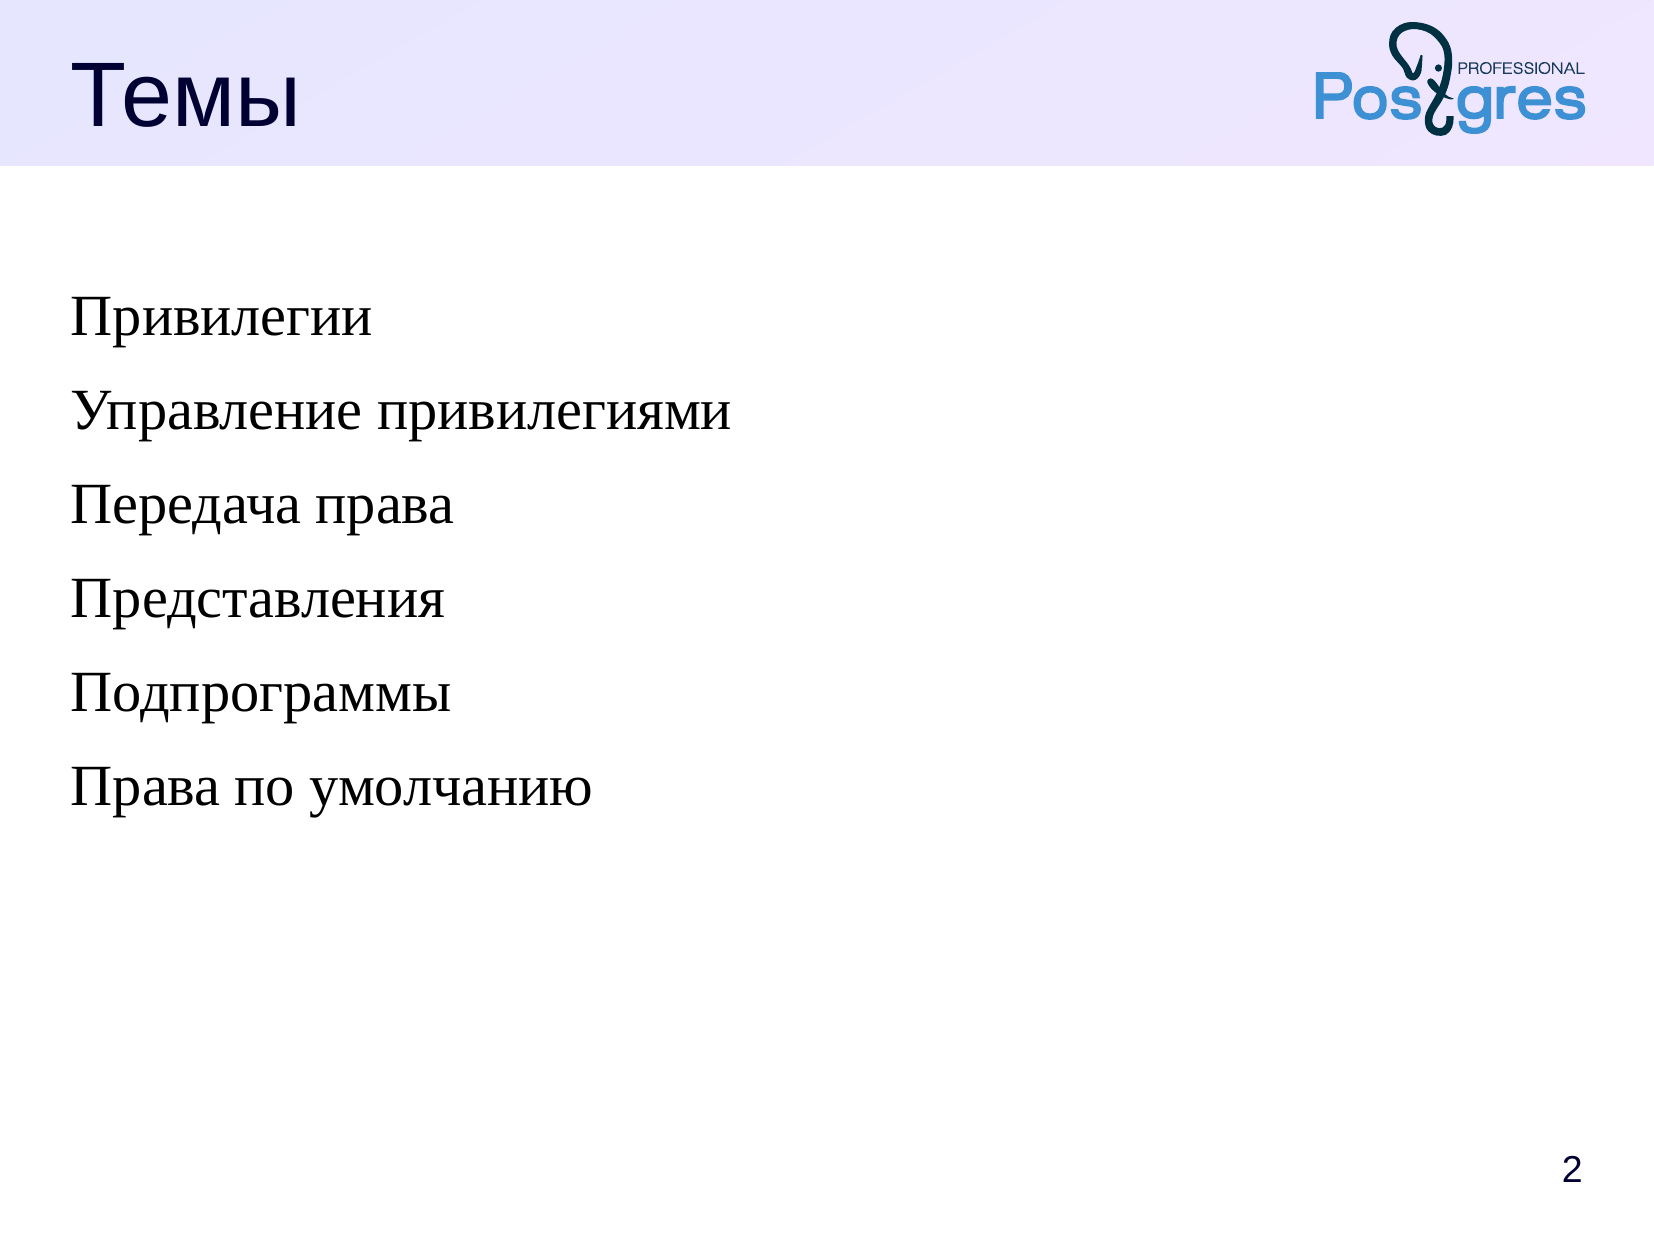

# Темы
Привилегии
Управление привилегиями
Передача права
Представления
Подпрограммы
Права по умолчанию